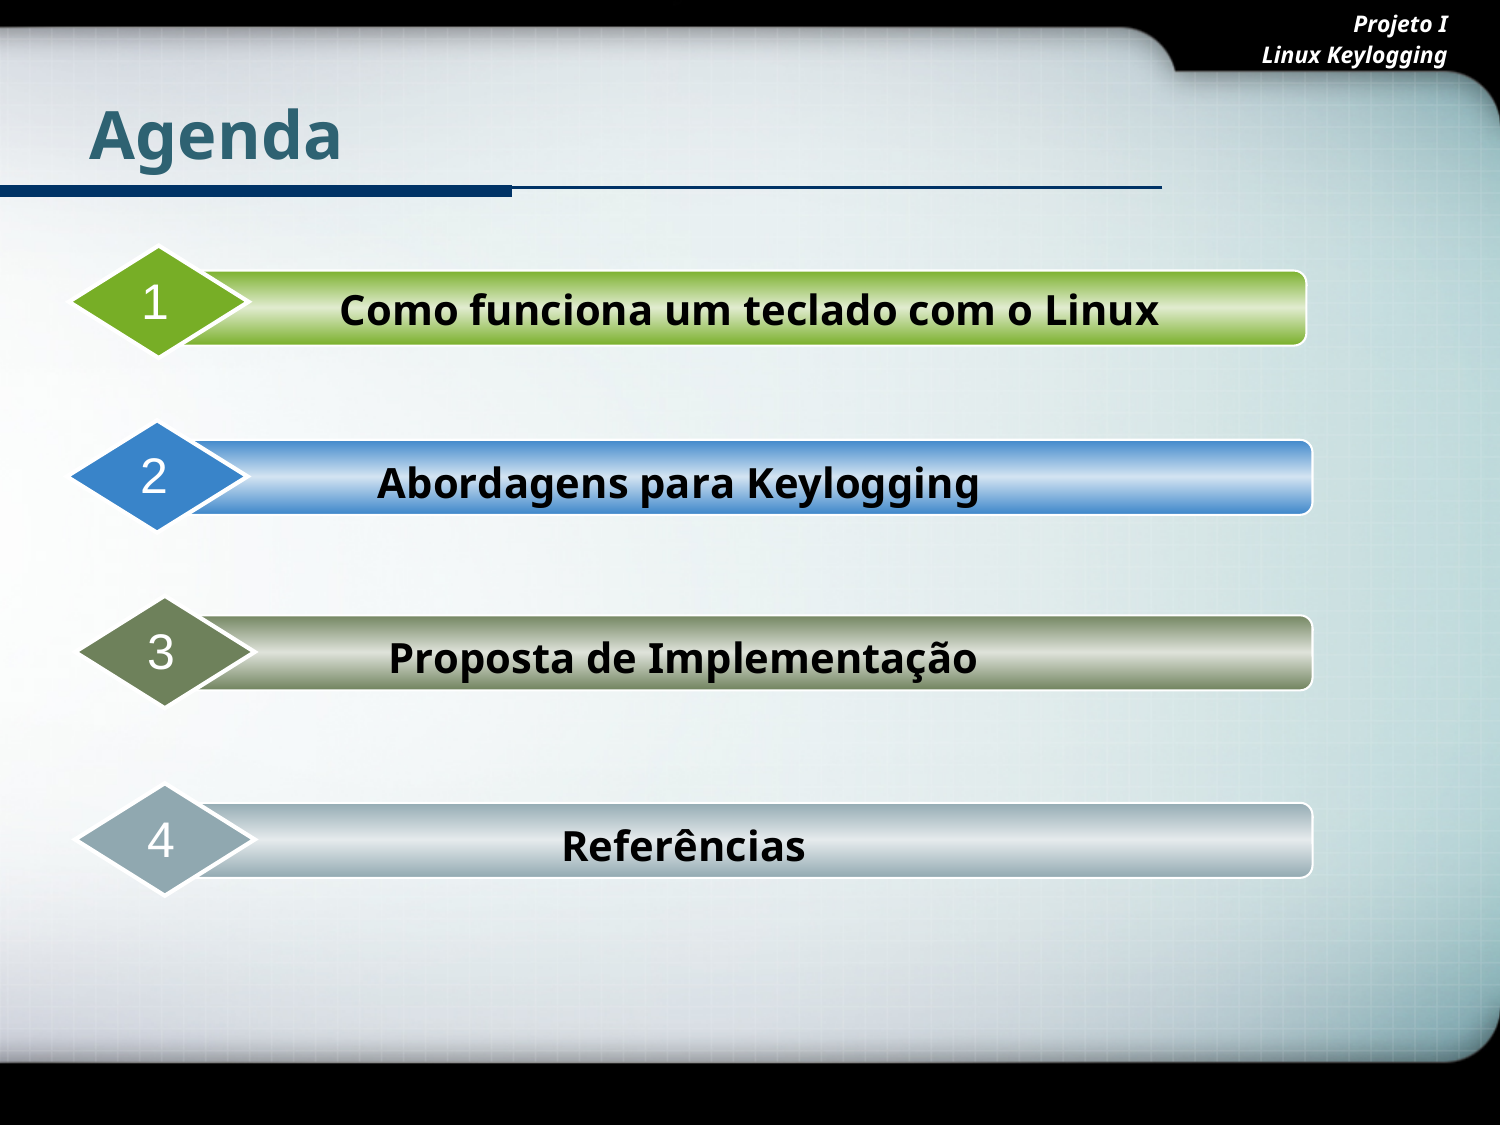

# Agenda
1
Como funciona um teclado com o Linux
2
Abordagens para Keylogging
3
Proposta de Implementação
4
Referências